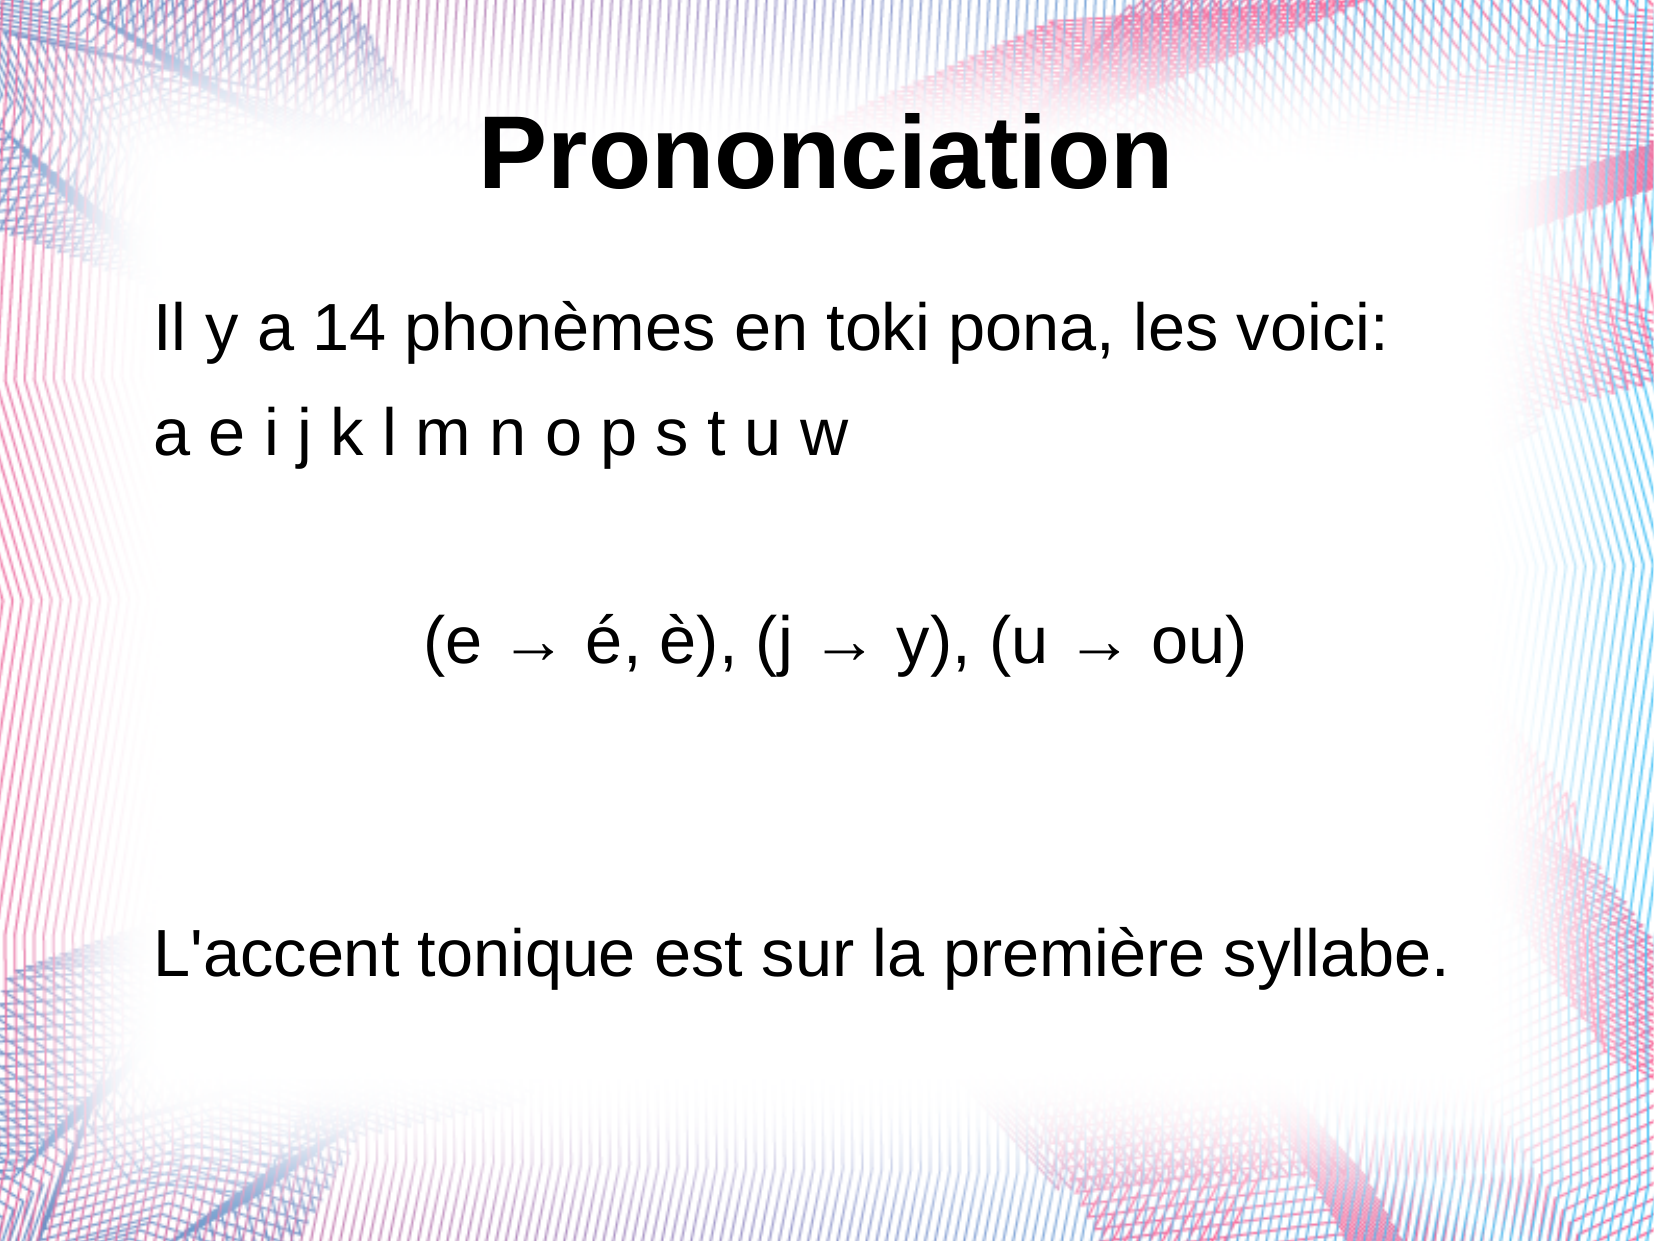

# Prononciation
Il y a 14 phonèmes en toki pona, les voici:
a e i j k l m n o p s t u w
(e → é, è), (j → y), (u → ou)
L'accent tonique est sur la première syllabe.